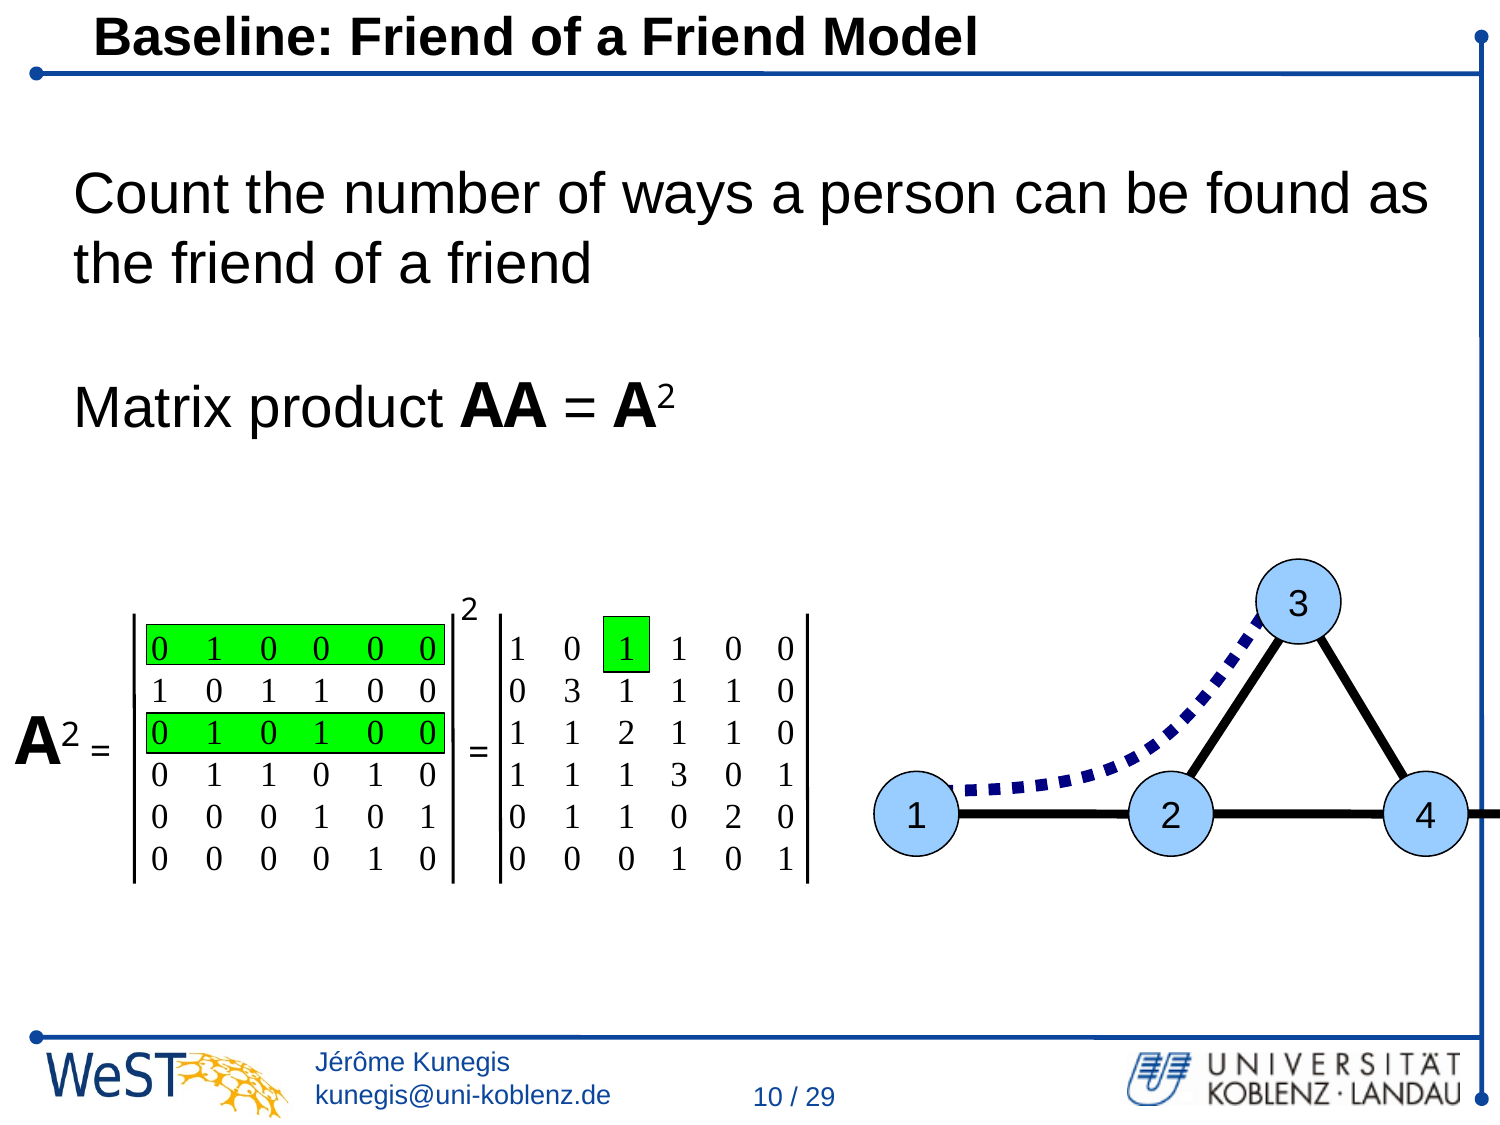

Baseline: Friend of a Friend Model
Count the number of ways a person can be found as the friend of a friend
Matrix product AA = A2
3
2
A2 =
=
1
2
4
5
6